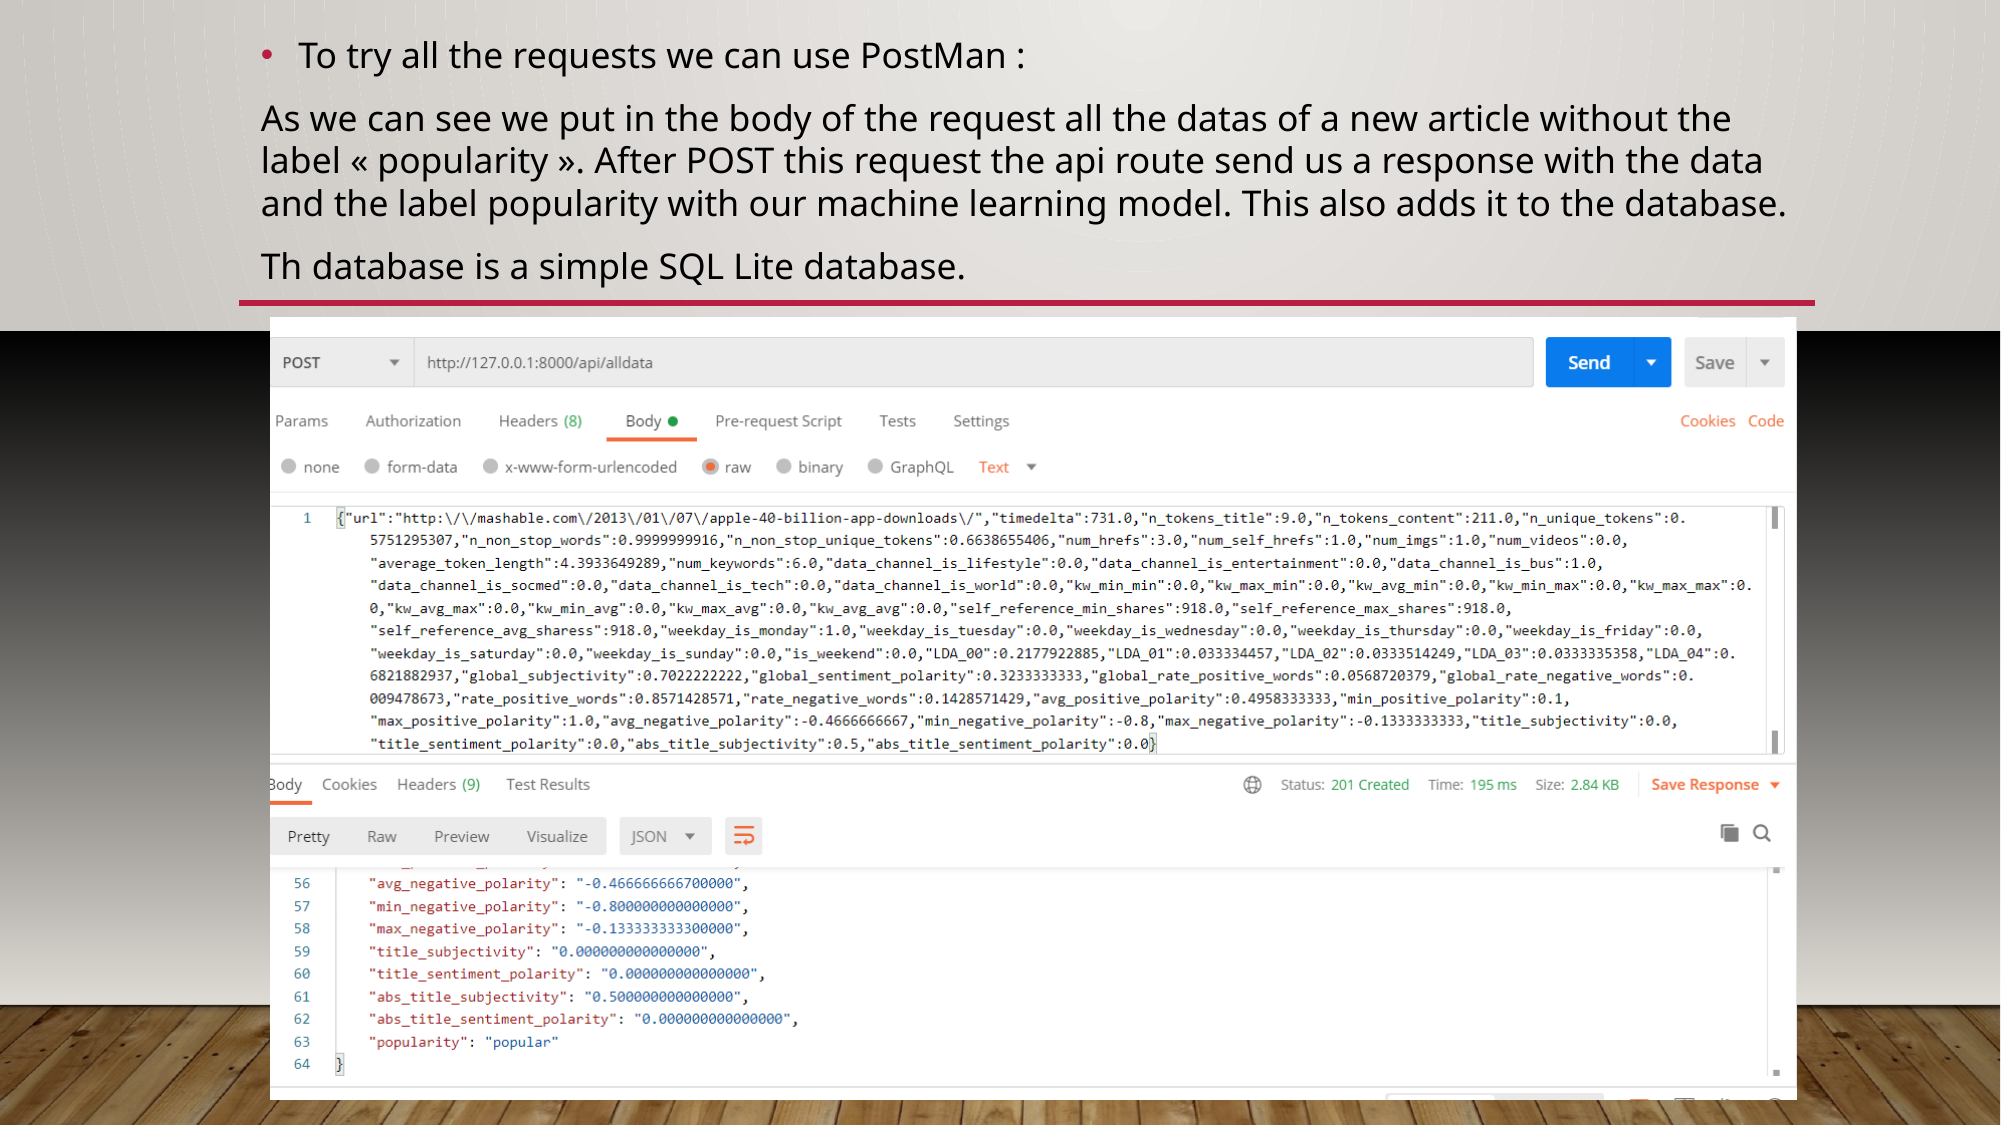

# To try all the requests we can use PostMan :
As we can see we put in the body of the request all the datas of a new article without the label « popularity ». After POST this request the api route send us a response with the data and the label popularity with our machine learning model. This also adds it to the database.
Th database is a simple SQL Lite database.